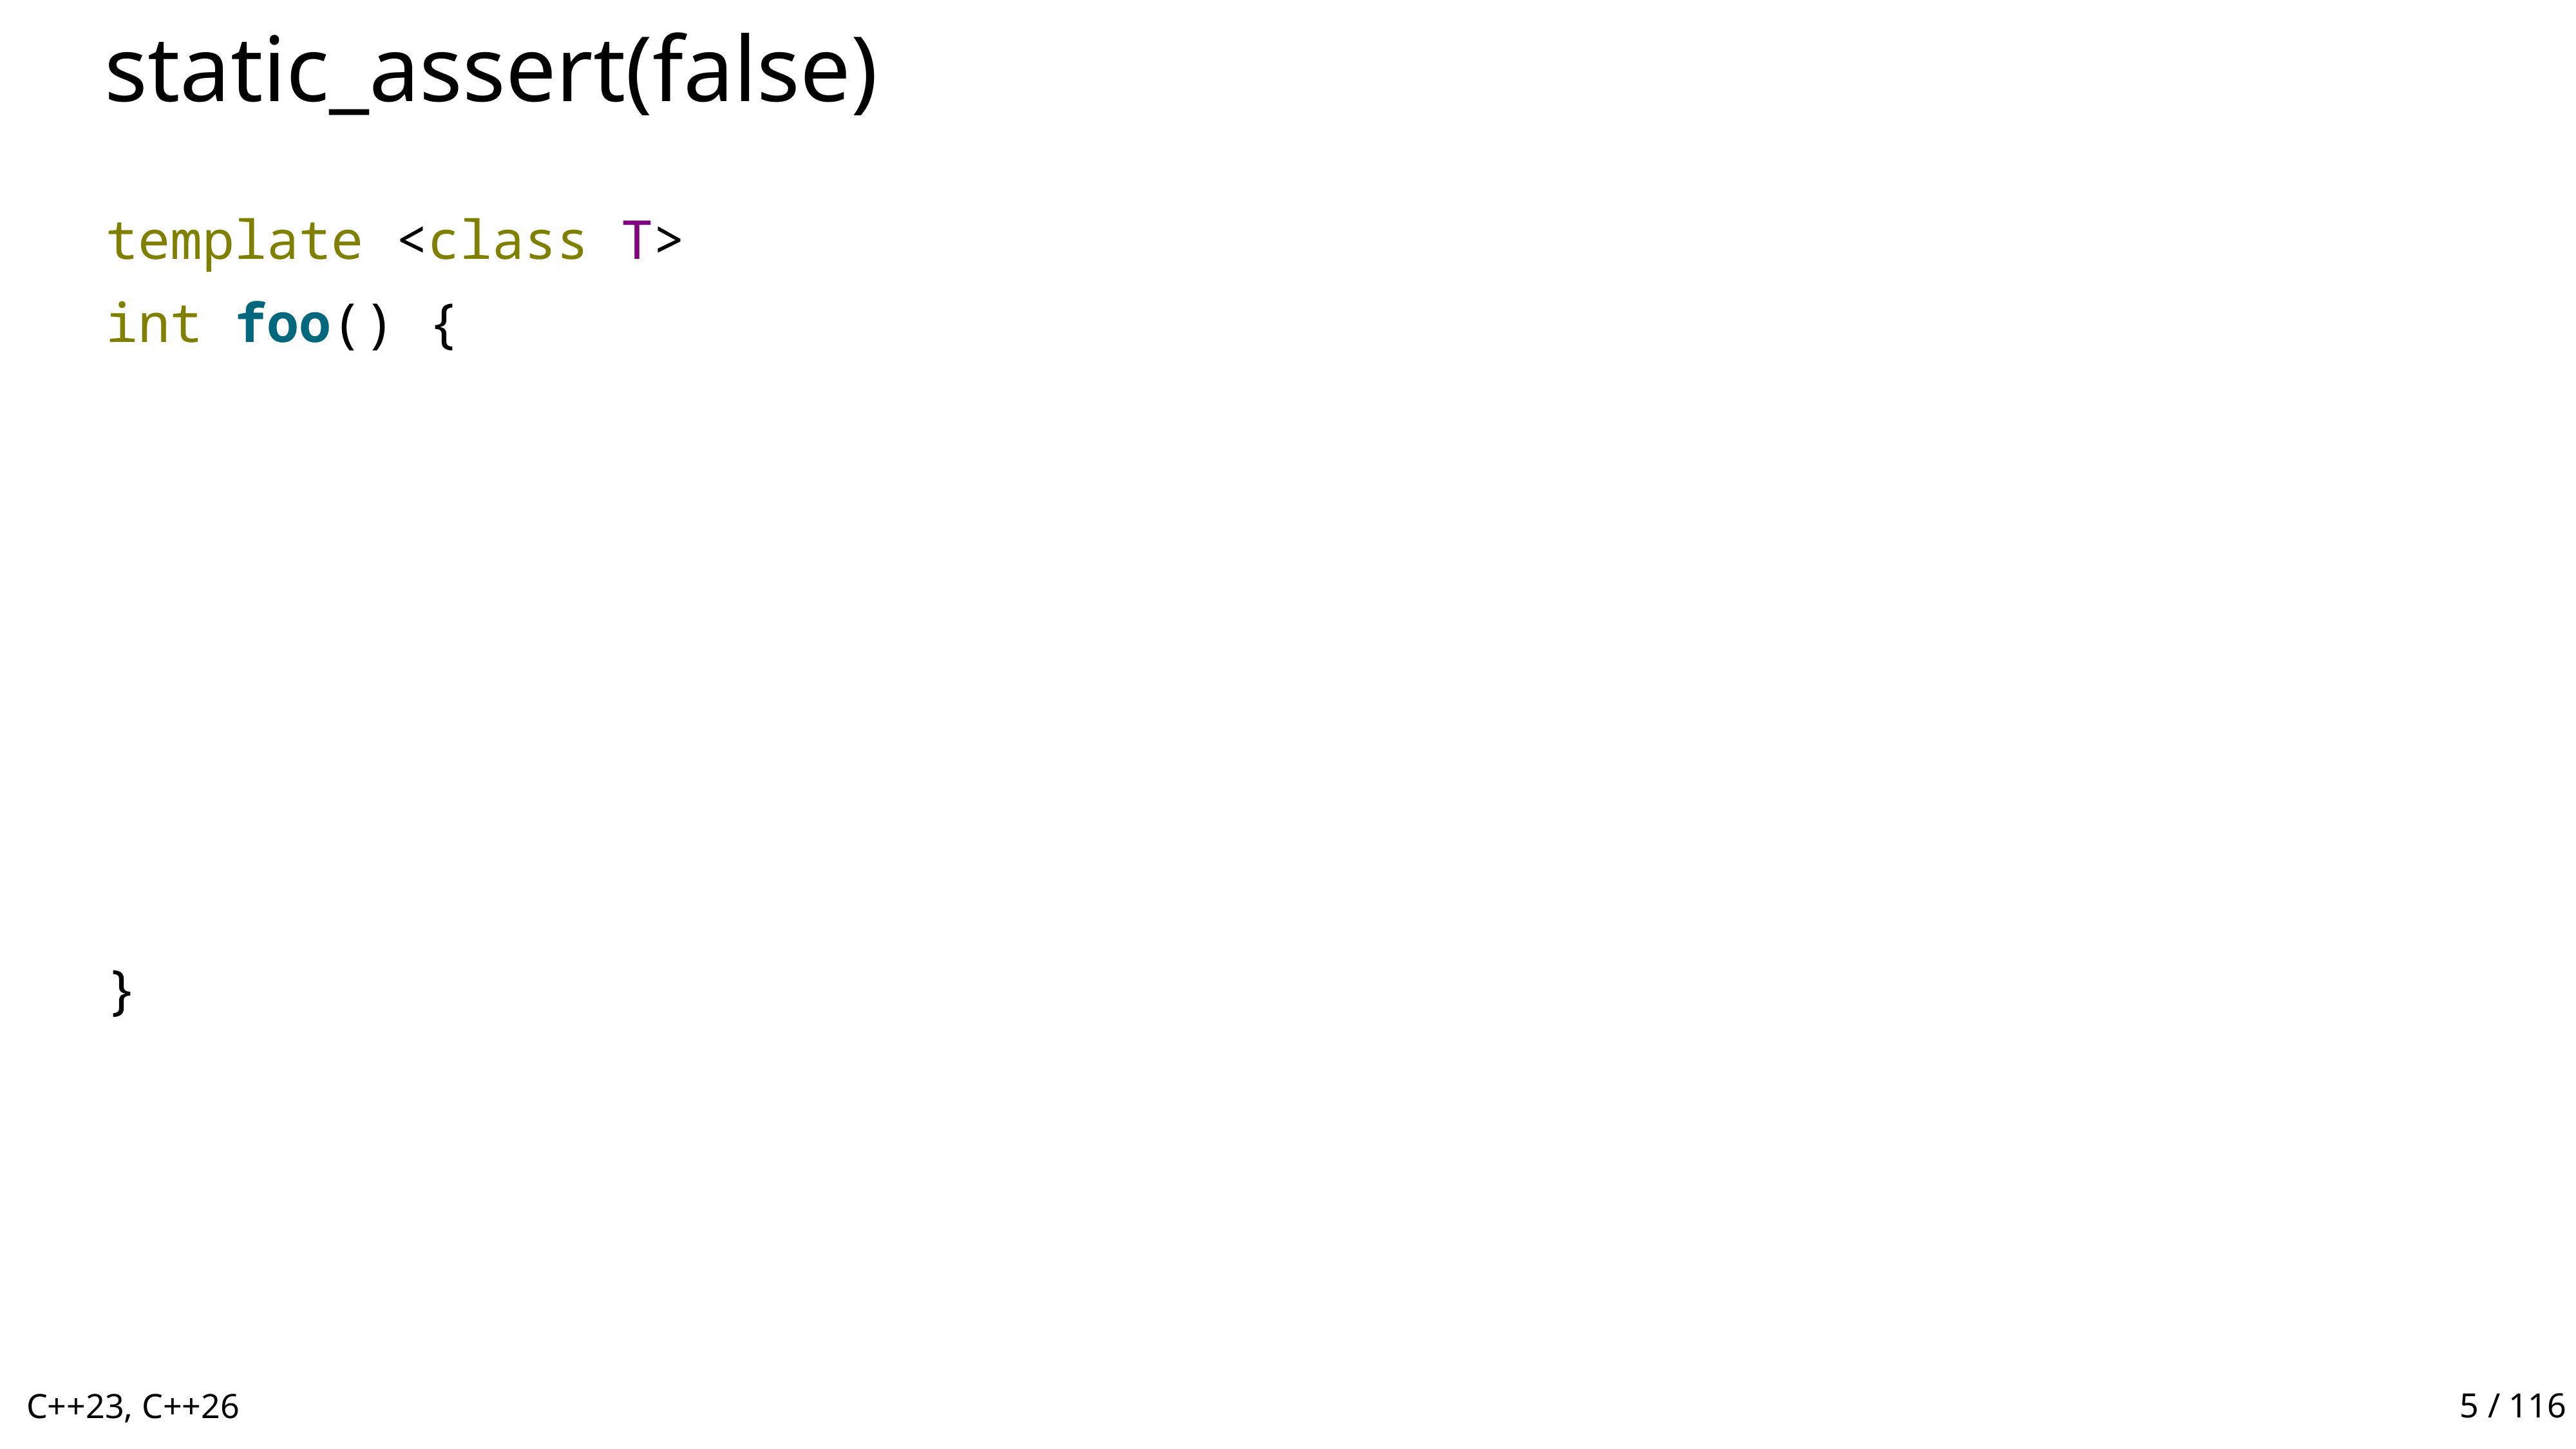

static_assert(false)
# template <class T>
int foo() {
}
C++23, C++26